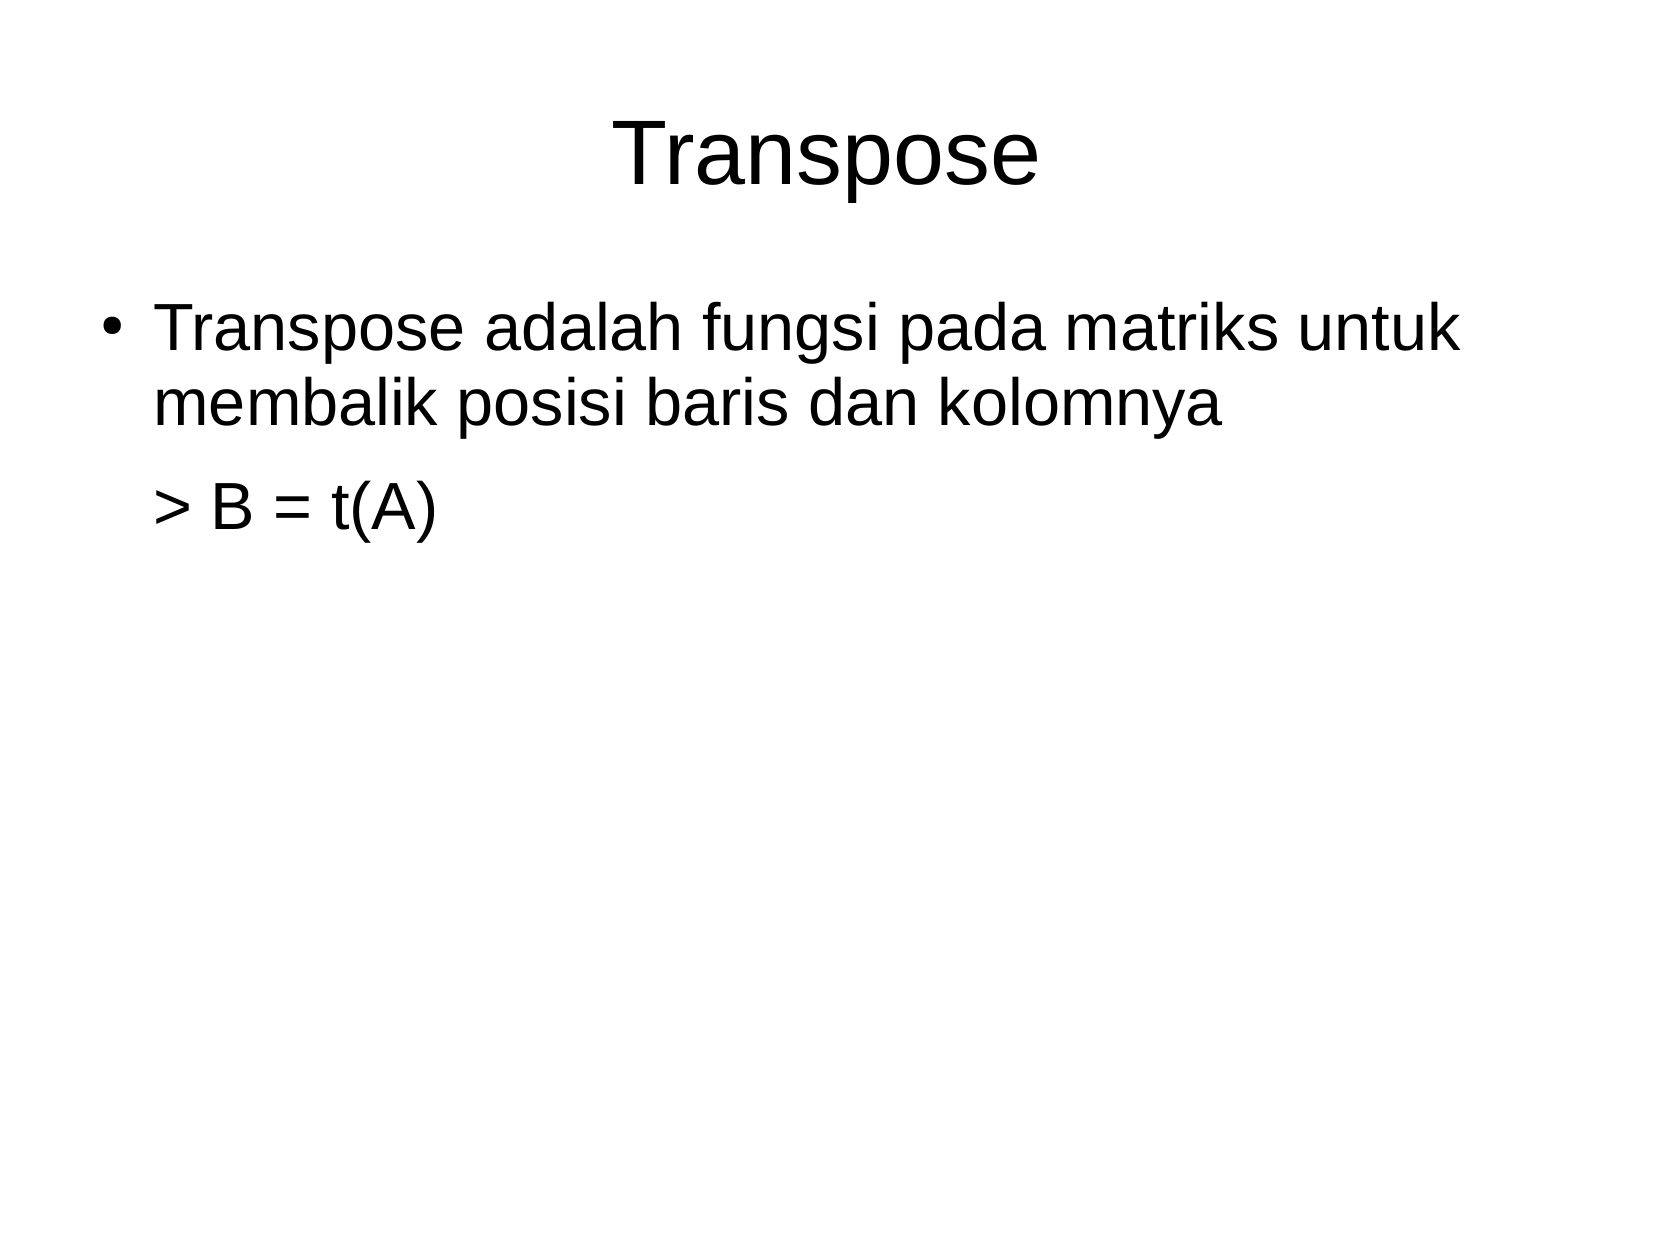

# Transpose
Transpose adalah fungsi pada matriks untuk membalik posisi baris dan kolomnya
> B = t(A)